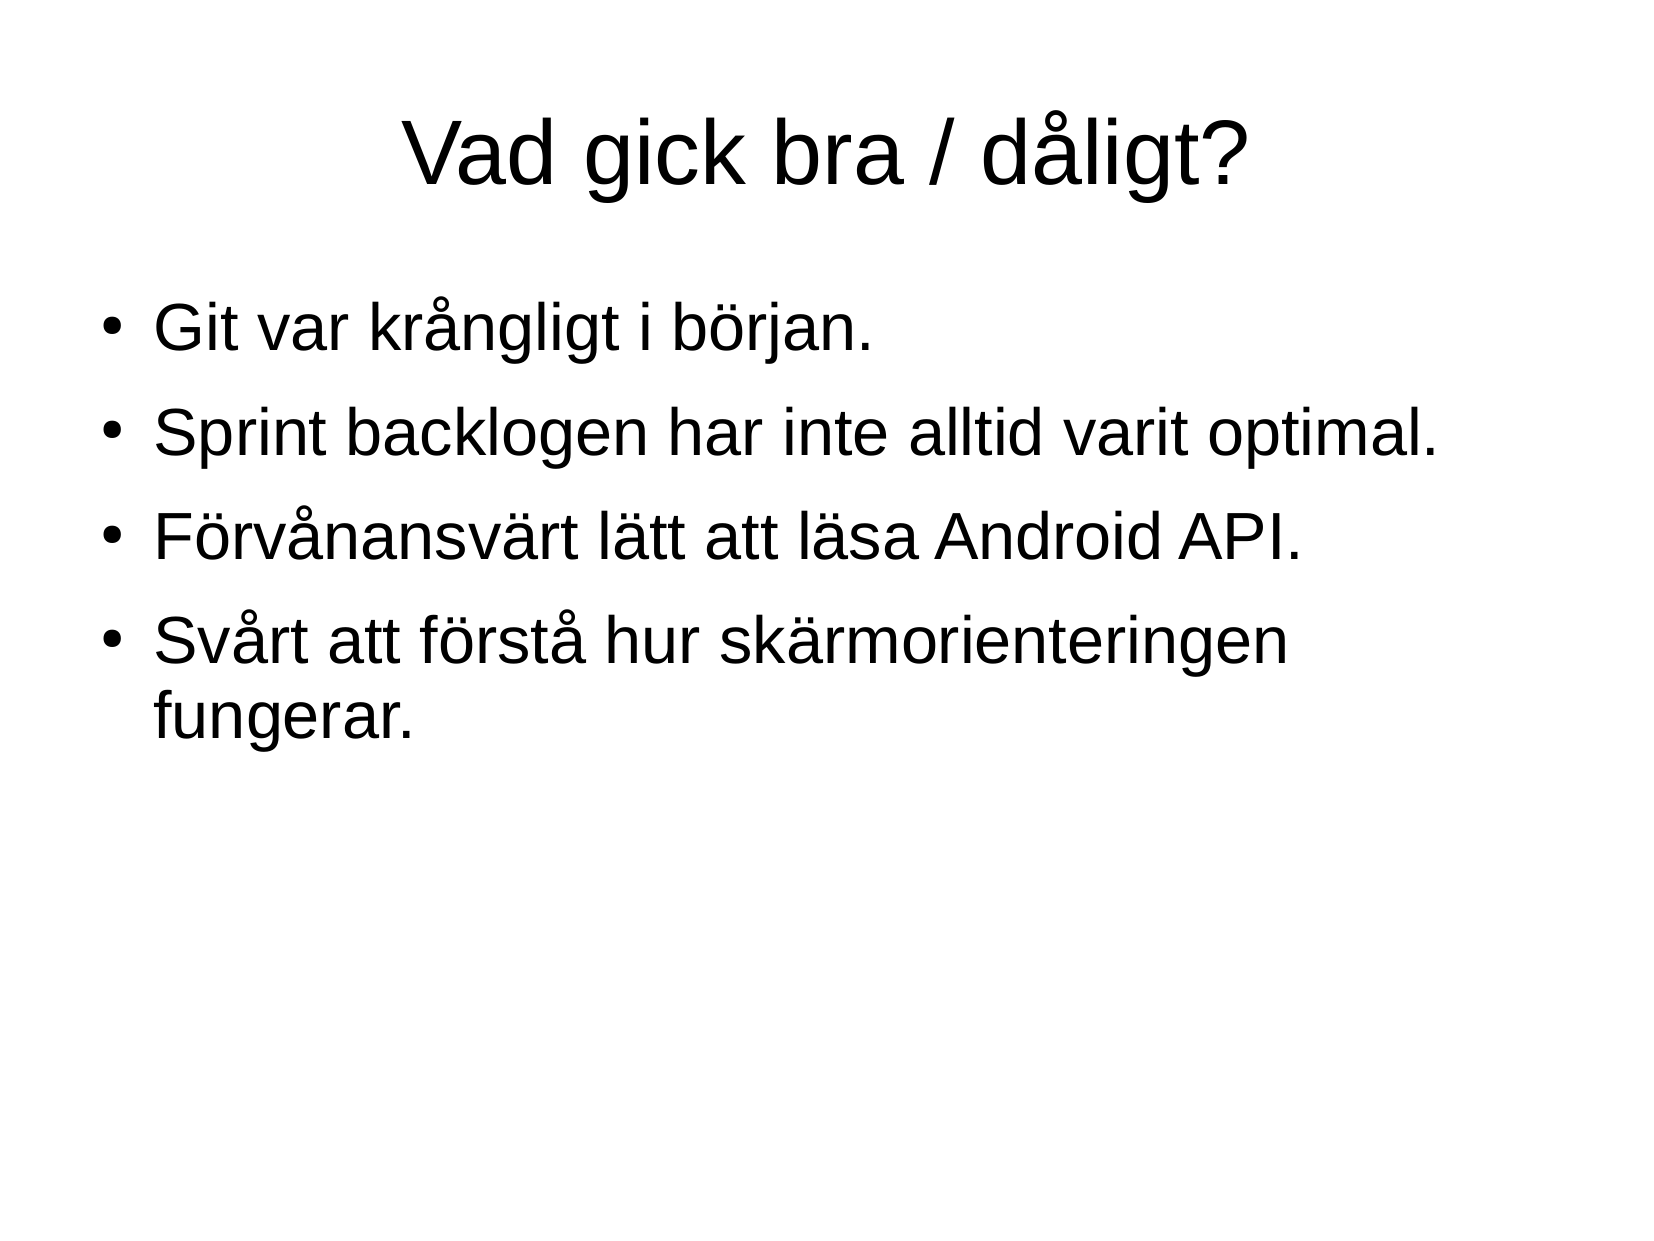

# Vad gick bra / dåligt?
Git var krångligt i början.
Sprint backlogen har inte alltid varit optimal.
Förvånansvärt lätt att läsa Android API.
Svårt att förstå hur skärmorienteringen fungerar.